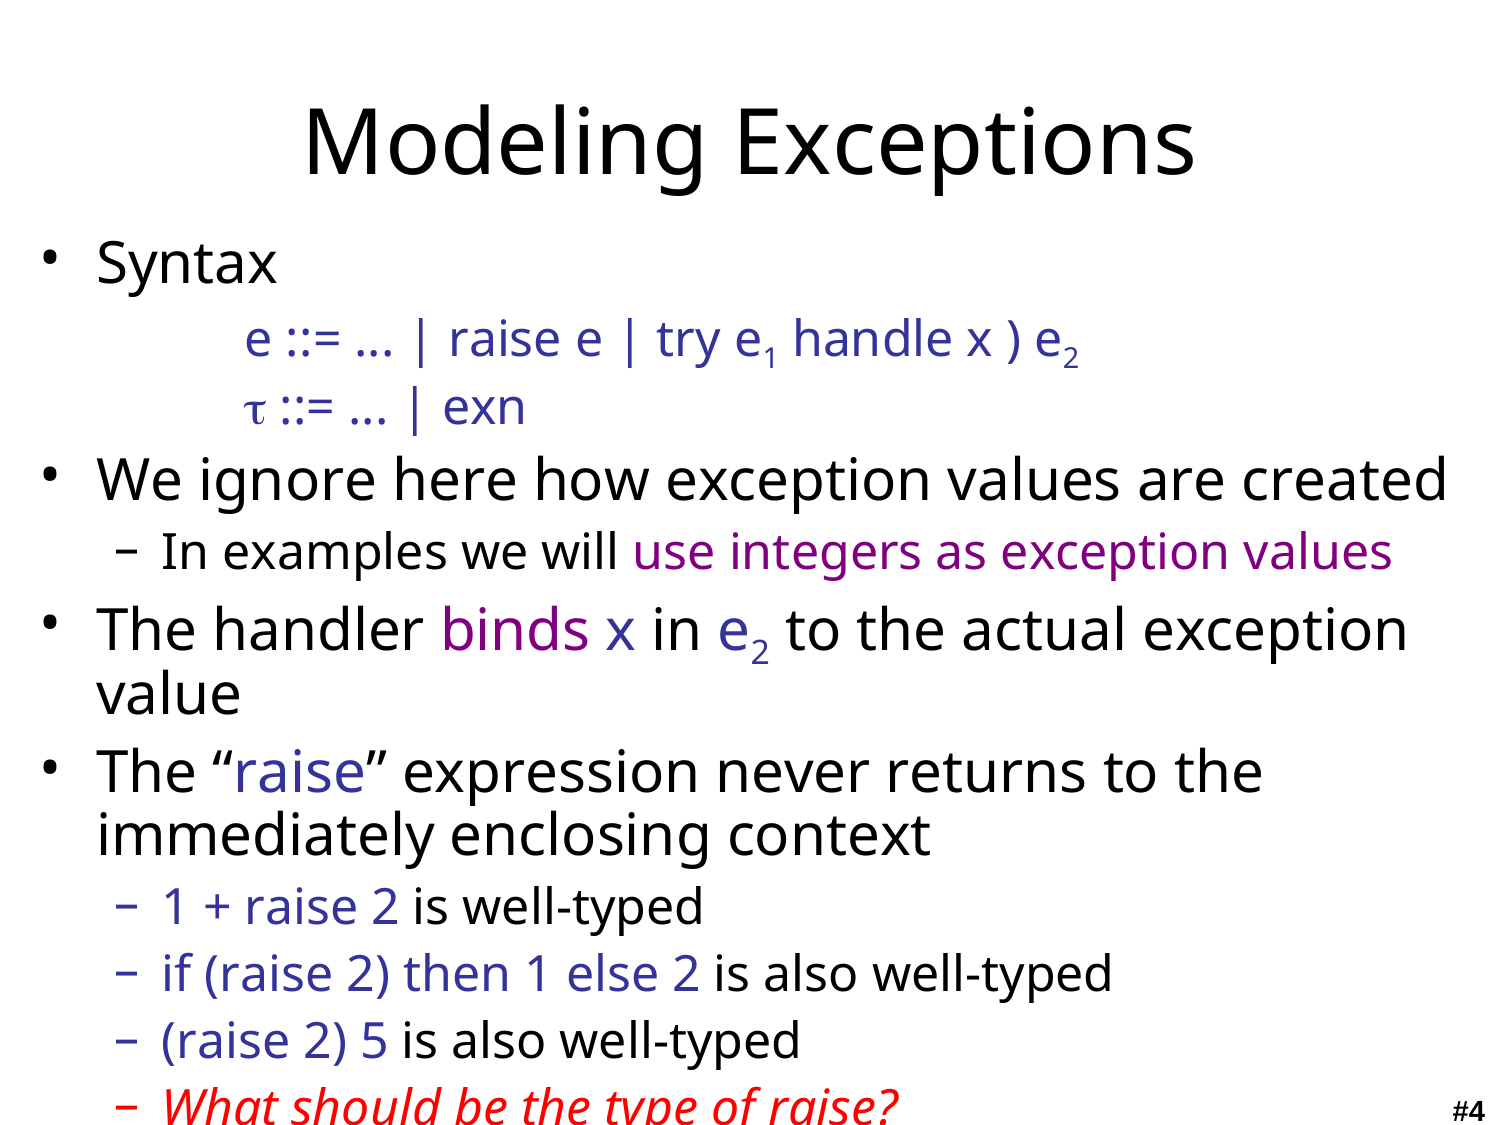

# Modeling Exceptions
Syntax
 e ::= ... | raise e | try e1 handle x ) e2
  ::= ... | exn
We ignore here how exception values are created
In examples we will use integers as exception values
The handler binds x in e2 to the actual exception value
The “raise” expression never returns to the immediately enclosing context
1 + raise 2 is well-typed
if (raise 2) then 1 else 2 is also well-typed
(raise 2) 5 is also well-typed
What should be the type of raise?
4